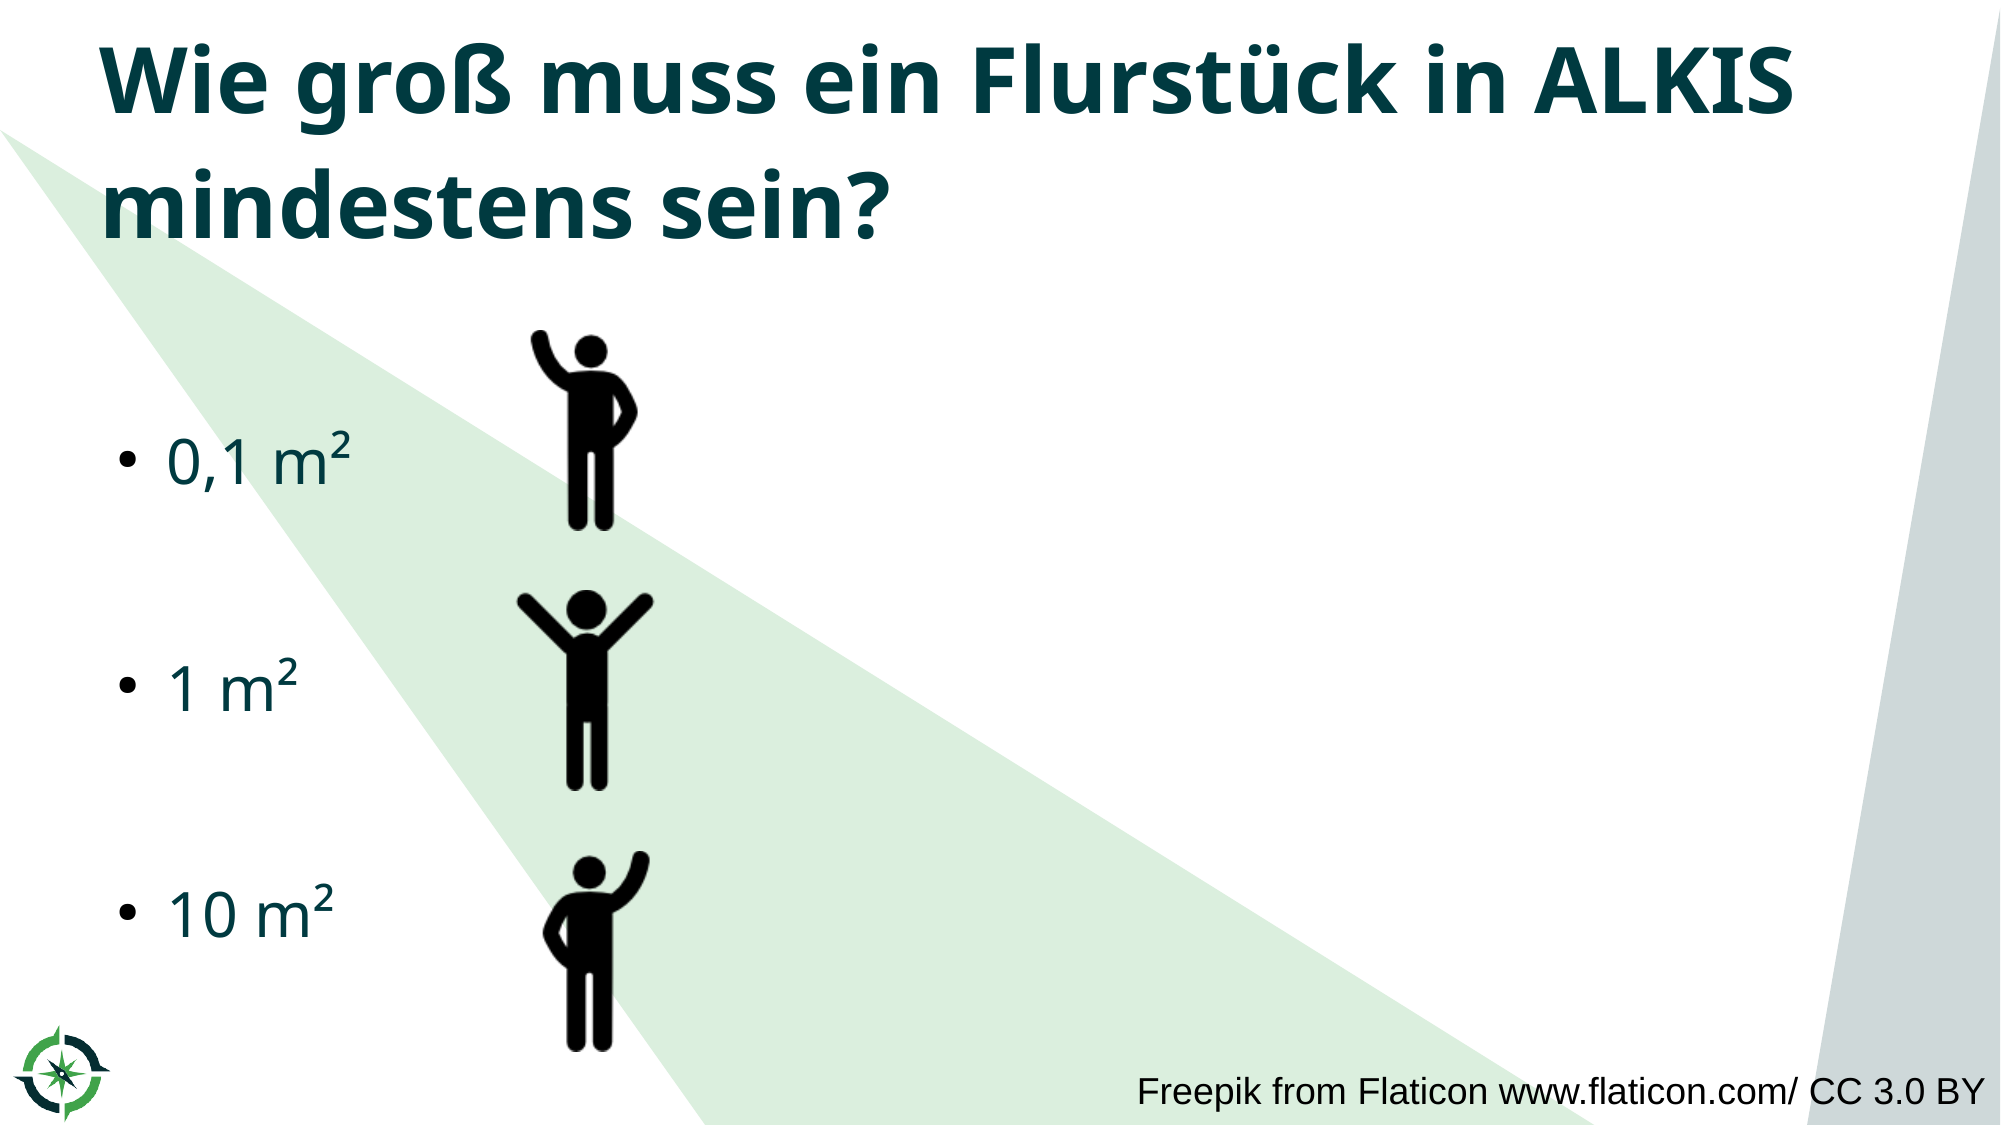

# Wie groß muss ein Flurstück in ALKIS mindestens sein?
0,1 m²
1 m²
10 m²
Freepik from Flaticon www.flaticon.com/ CC 3.0 BY